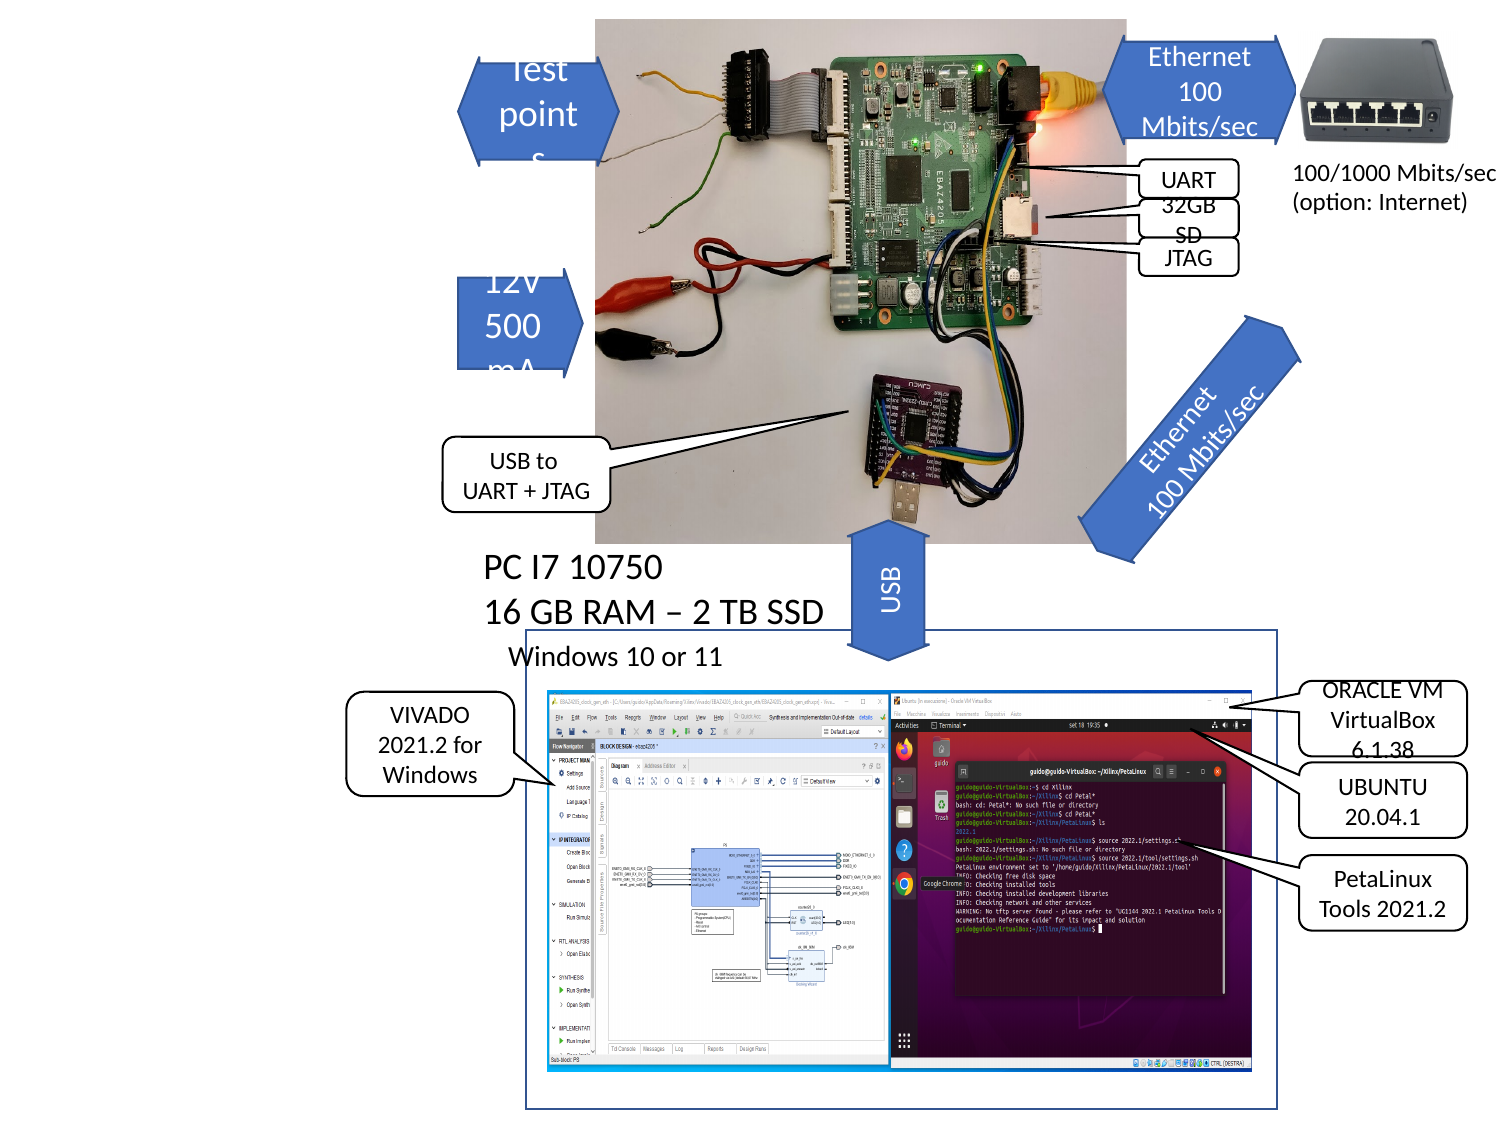

Ethernet
100 Mbits/sec
Test points
100/1000 Mbits/sec
(option: Internet)
UART
32GB SD
JTAG
12V 500mA
Ethernet
100 Mbits/sec
USB to
UART + JTAG
PC I7 10750
16 GB RAM – 2 TB SSD
USB
Windows 10 or 11
ORACLE VM VirtualBox 6.1.38
VIVADO 2021.2 for Windows
UBUNTU 20.04.1
PetaLinux Tools 2021.2